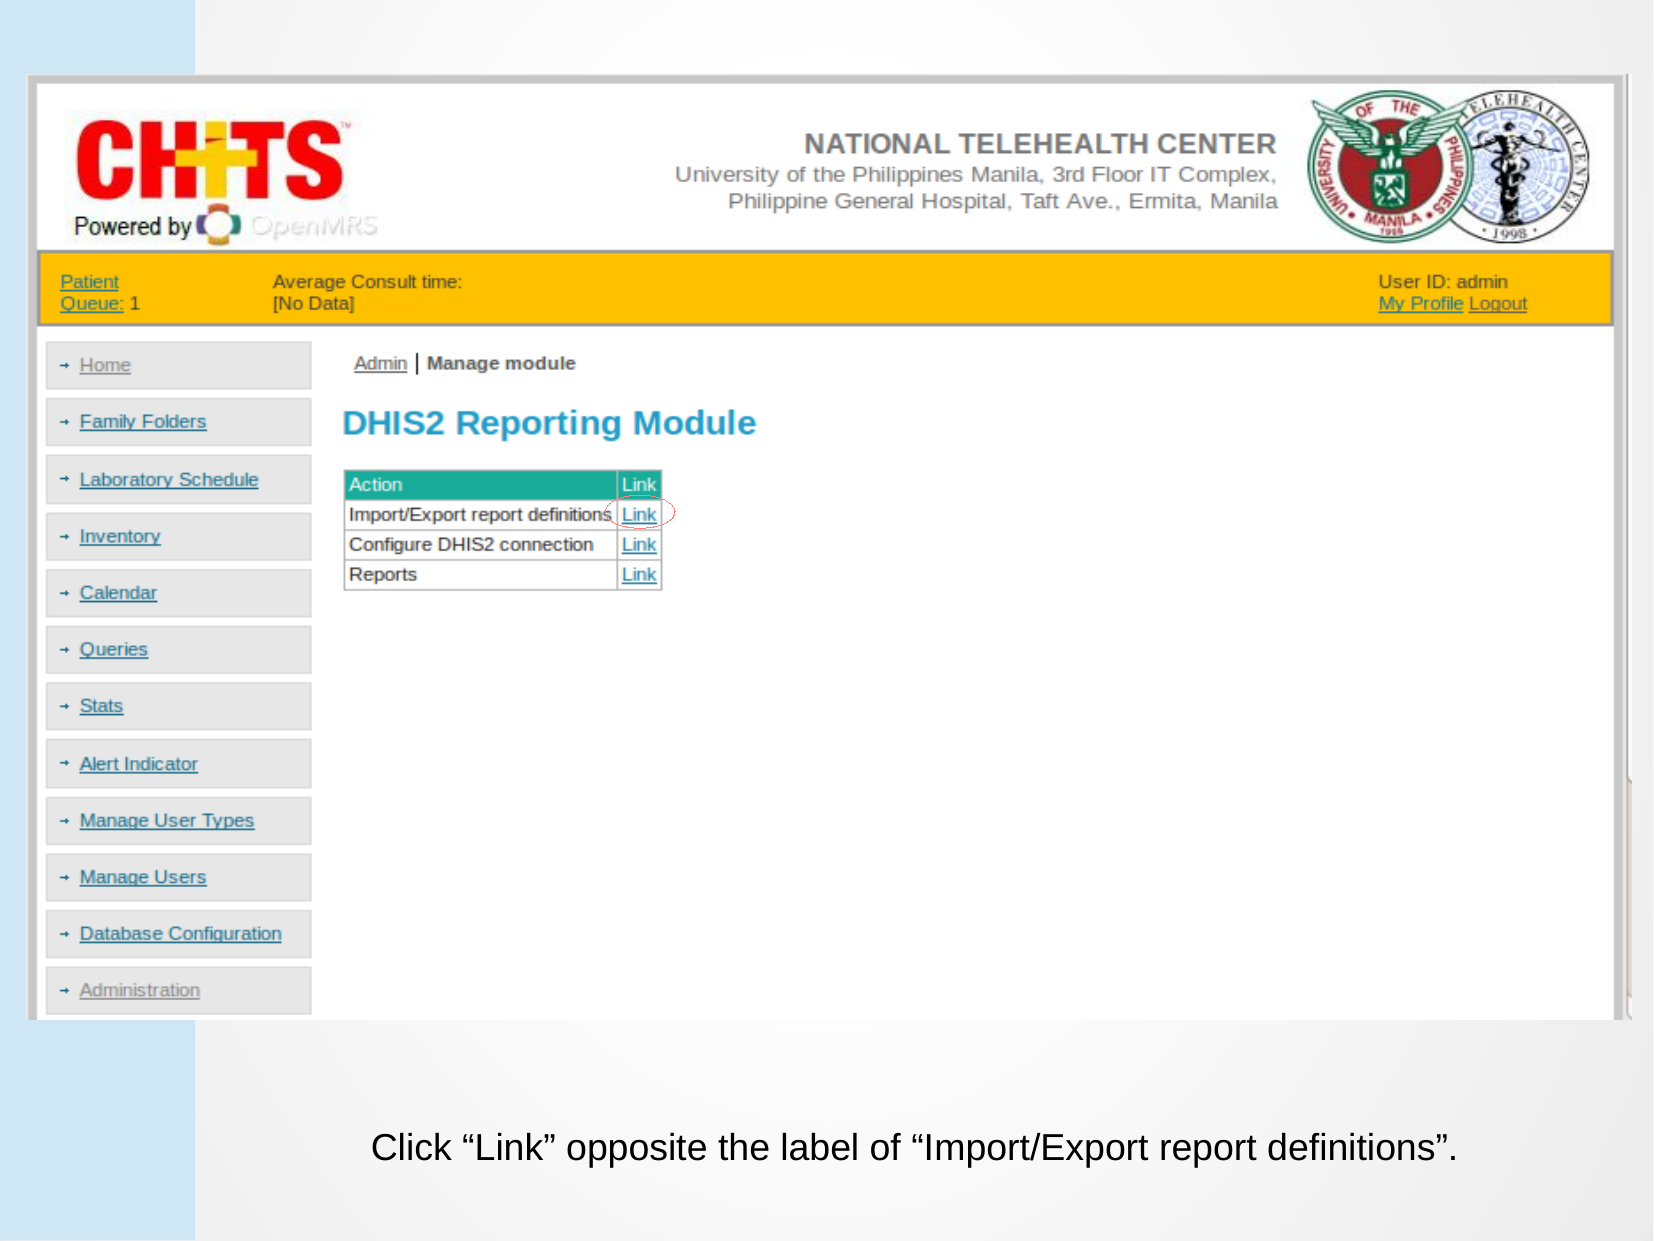

I.
A
C
C
E
S
S
# Click “Link” opposite the label of “Import/Export report definitions”.